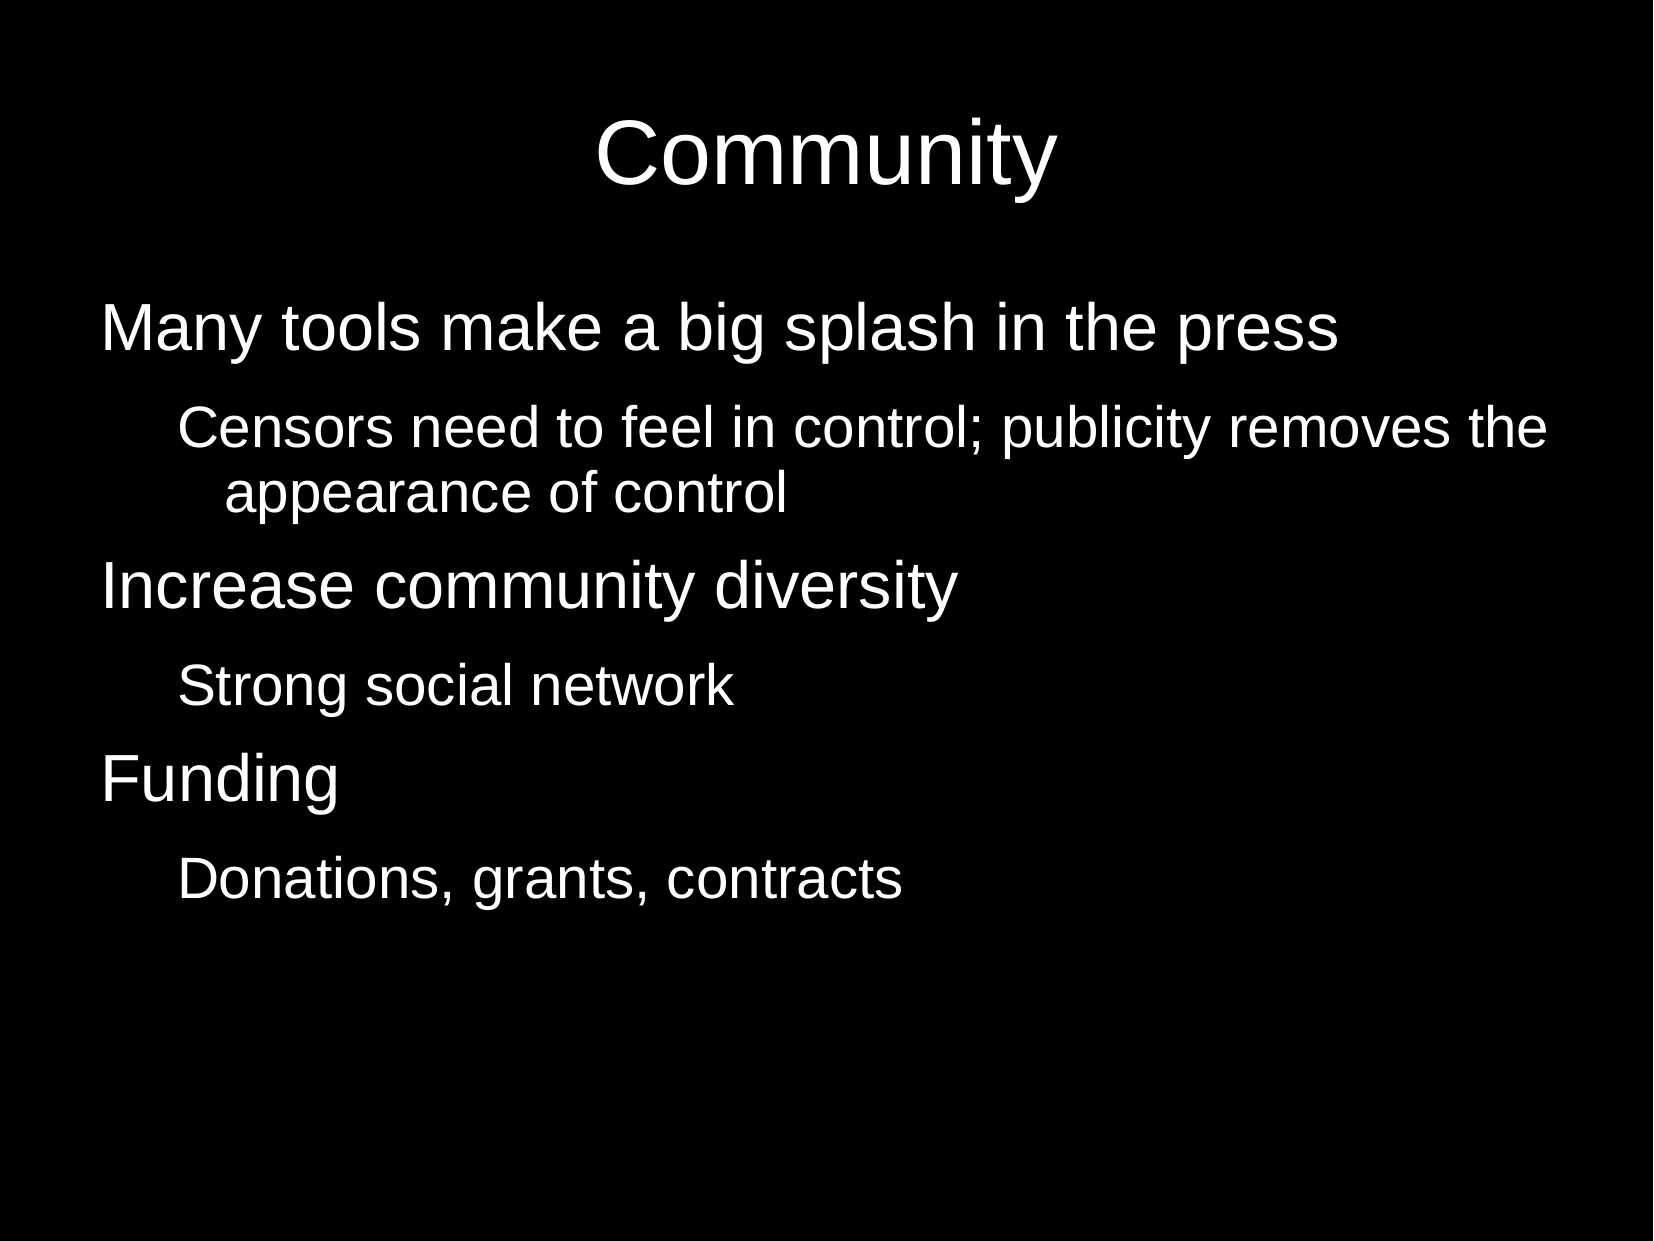

# Community
Many tools make a big splash in the press
Censors need to feel in control; publicity removes the appearance of control
Increase community diversity
Strong social network
Funding
Donations, grants, contracts